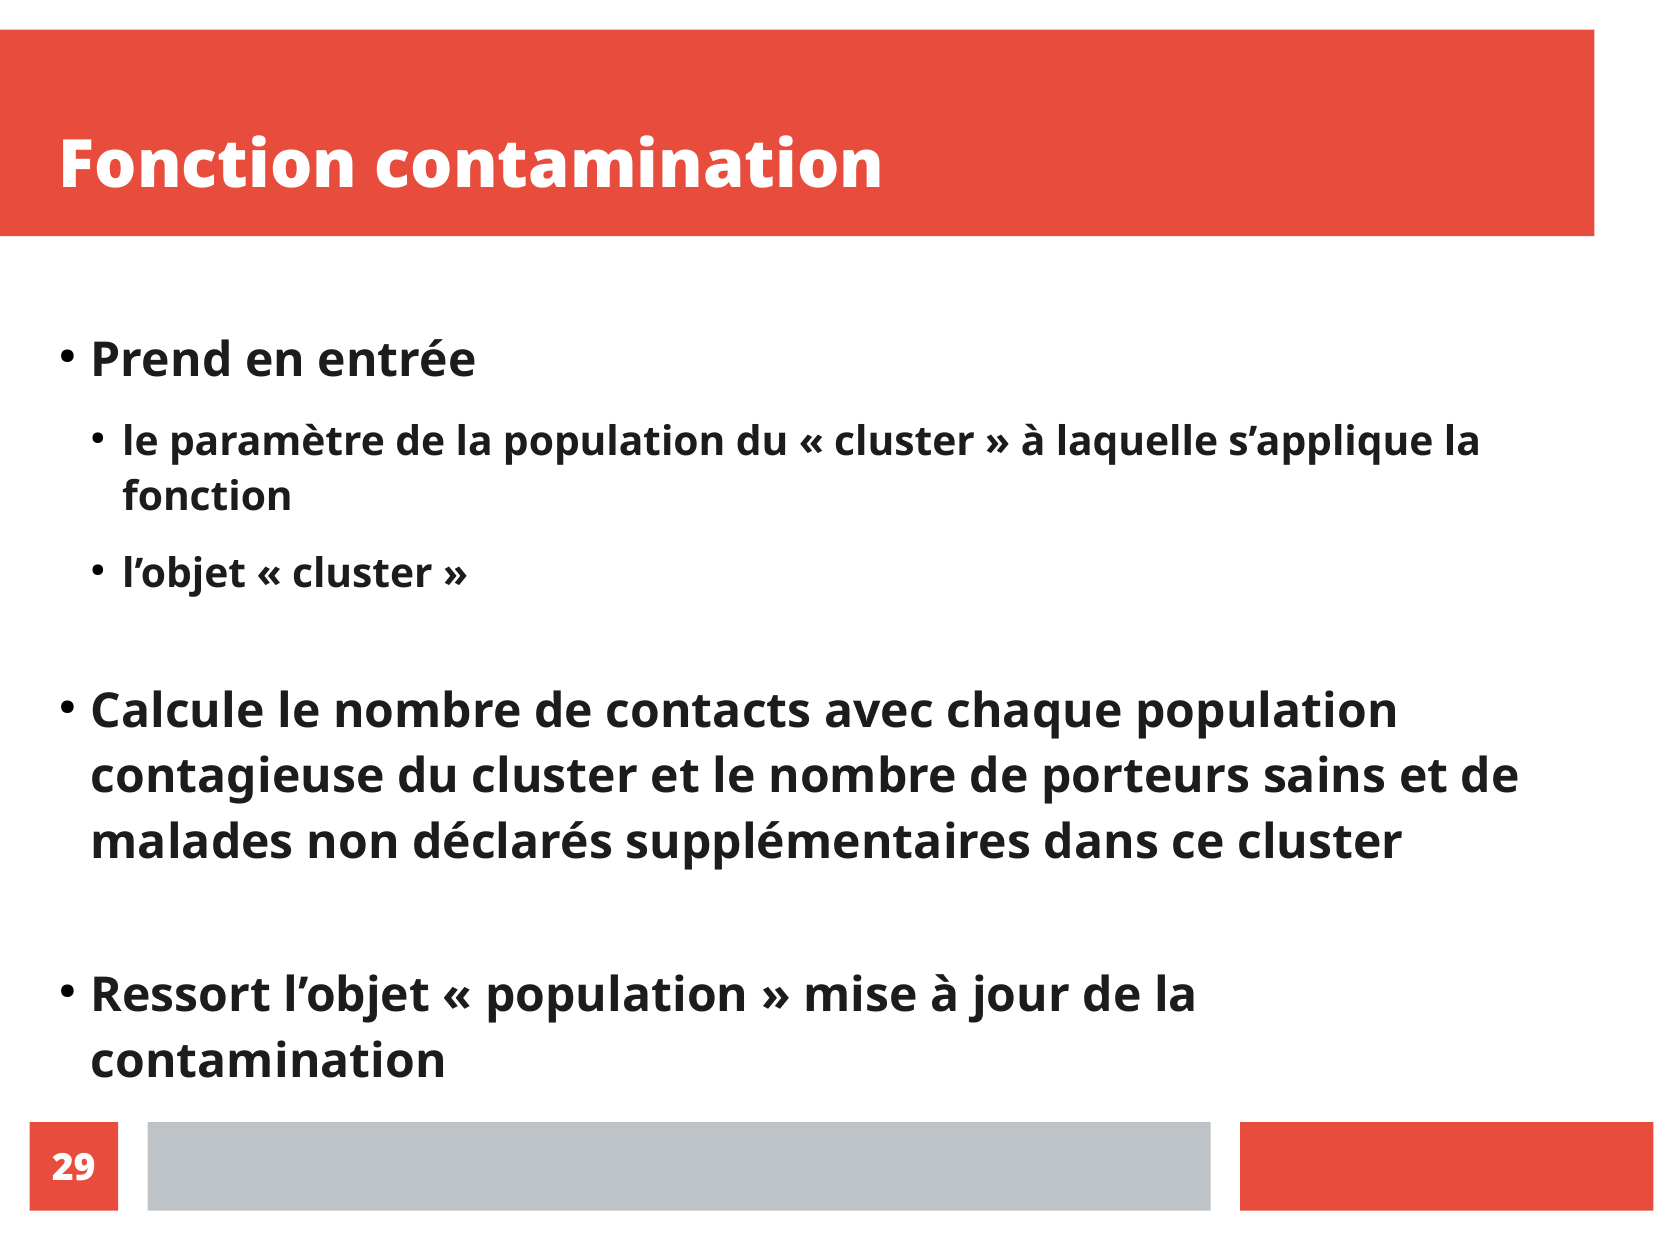

# Fonction contamination
Prend en entrée
le paramètre de la population du « cluster » à laquelle s’applique la fonction
l’objet « cluster »
Calcule le nombre de contacts avec chaque population contagieuse du cluster et le nombre de porteurs sains et de malades non déclarés supplémentaires dans ce cluster
Ressort l’objet « population » mise à jour de la contamination
29